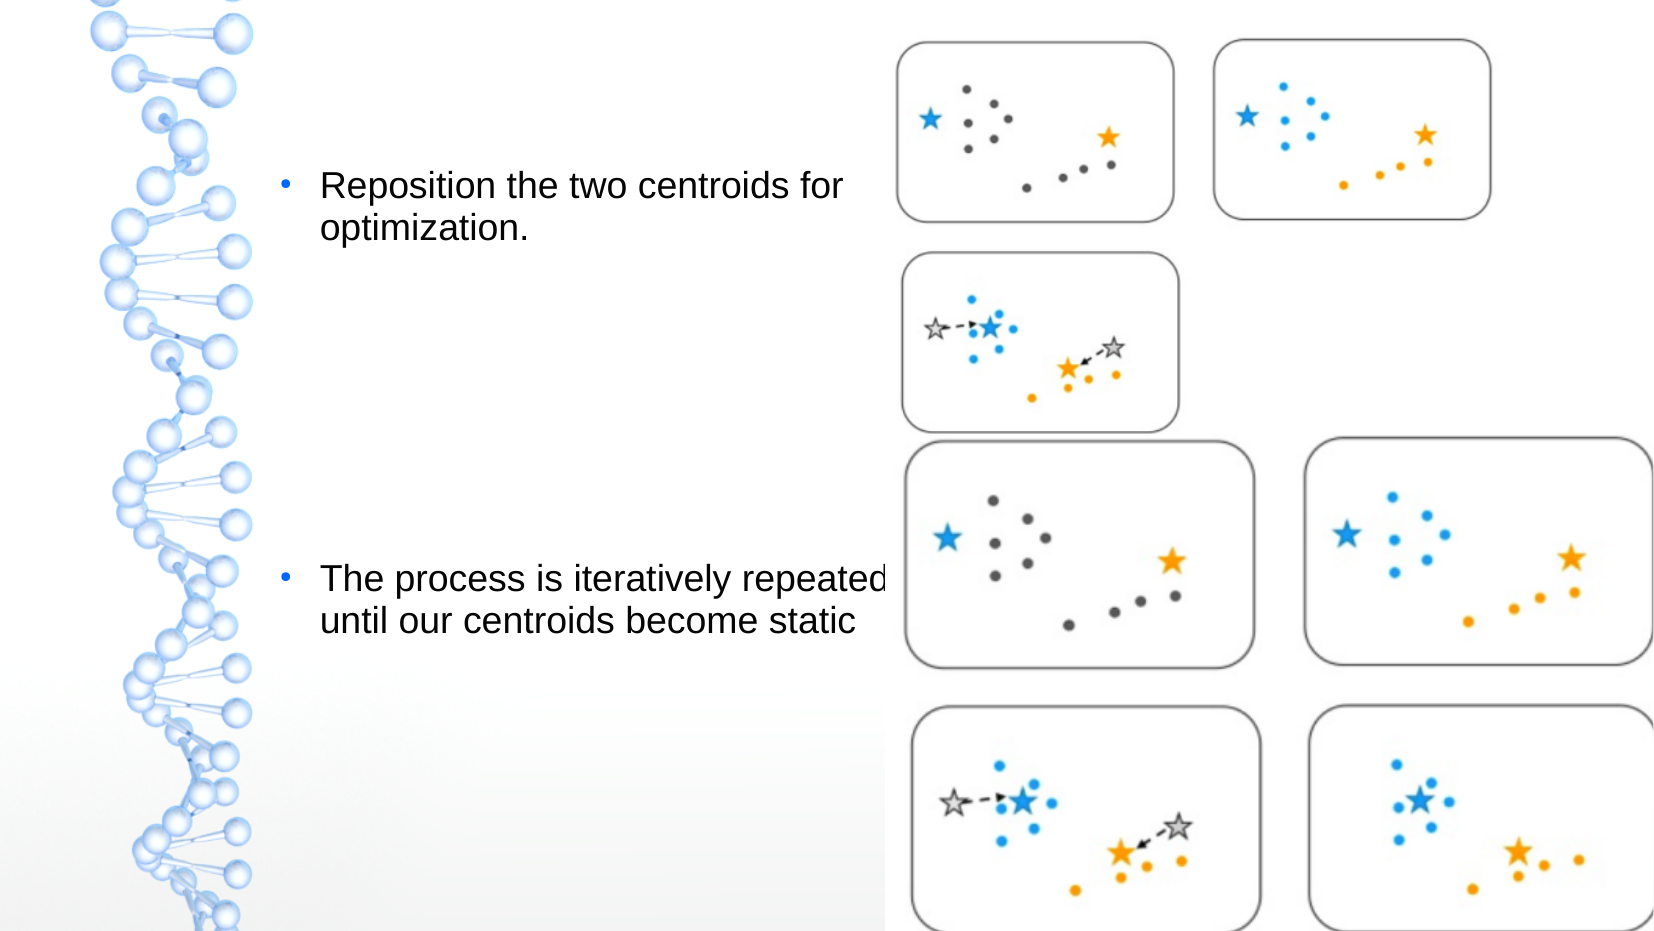

# Reposition the two centroids for optimization.
The process is iteratively repeated until our centroids become static